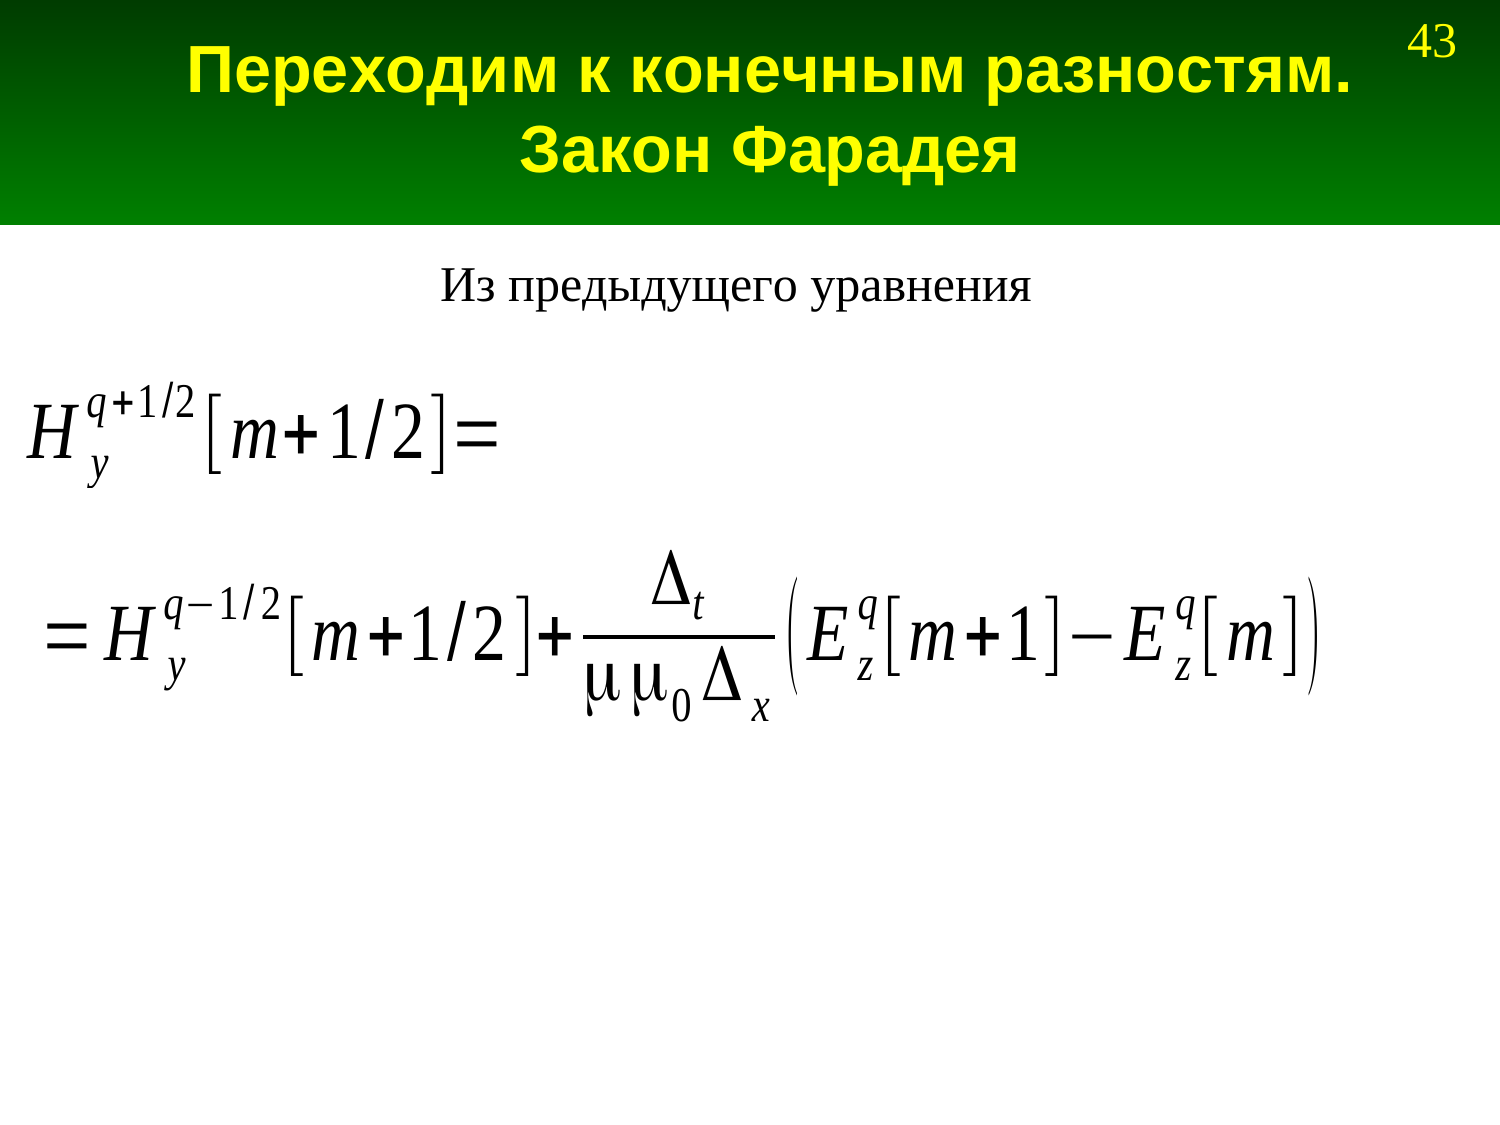

# Переходим к конечным разностям. Закон Фарадея
Из предыдущего уравнения